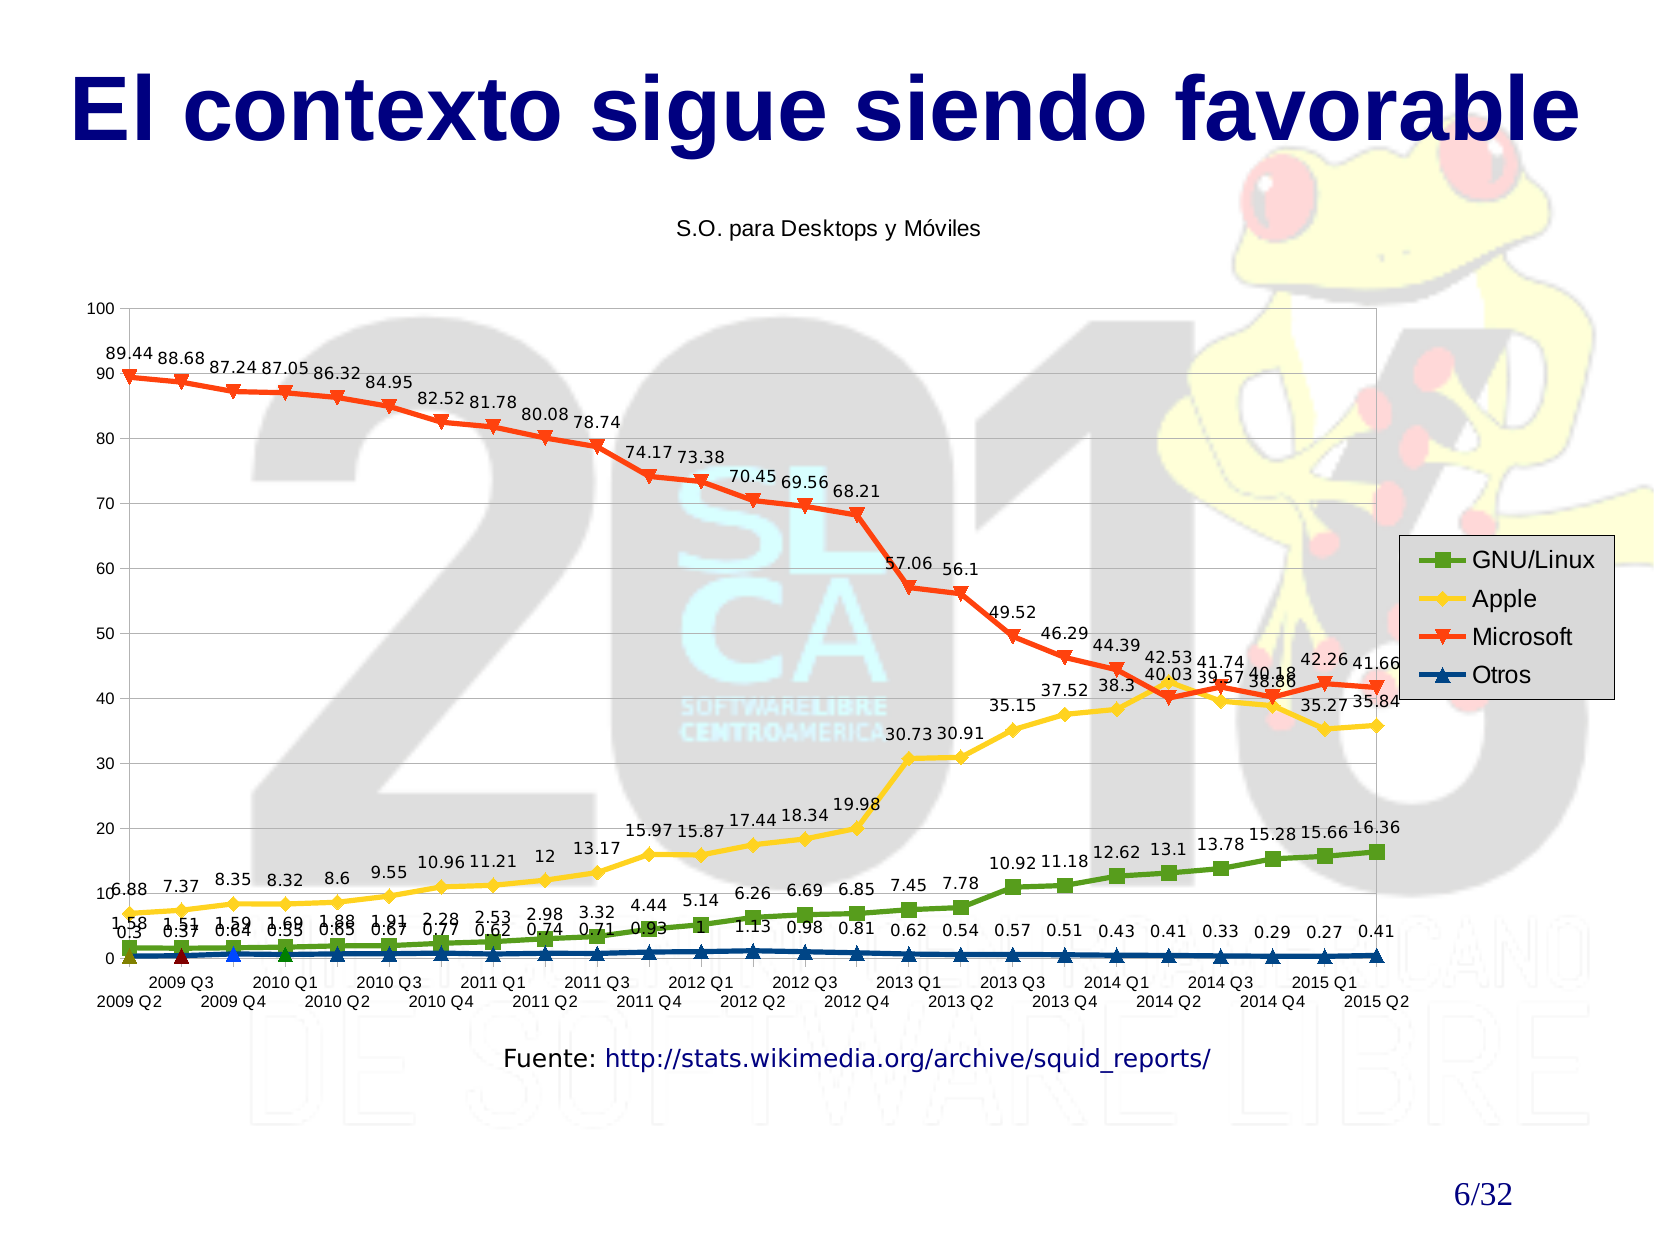

# El contexto sigue siendo favorable
### Chart: S.O. para Desktops y Móviles
| Category | GNU/Linux | Apple | Microsoft | Otros |
|---|---|---|---|---|
| 2009 Q2 | 1.58 | 6.88 | 89.44 | 0.3 |
| 2009 Q3 | 1.51 | 7.37 | 88.68 | 0.37 |
| 2009 Q4 | 1.59 | 8.35 | 87.24 | 0.64 |
| 2010 Q1 | 1.69 | 8.32 | 87.05 | 0.55 |
| 2010 Q2 | 1.88 | 8.6 | 86.32 | 0.65 |
| 2010 Q3 | 1.91 | 9.55 | 84.95 | 0.67 |
| 2010 Q4 | 2.28 | 10.96 | 82.52 | 0.77 |
| 2011 Q1 | 2.53 | 11.21 | 81.78 | 0.62 |
| 2011 Q2 | 2.98 | 12.0 | 80.08 | 0.74 |
| 2011 Q3 | 3.32 | 13.17 | 78.74 | 0.71 |
| 2011 Q4 | 4.44 | 15.97 | 74.17 | 0.93 |
| 2012 Q1 | 5.14 | 15.87 | 73.38 | 1.0 |
| 2012 Q2 | 6.26 | 17.44 | 70.45 | 1.13 |
| 2012 Q3 | 6.69 | 18.34 | 69.56 | 0.98 |
| 2012 Q4 | 6.85 | 19.98 | 68.21 | 0.81 |
| 2013 Q1 | 7.45 | 30.73 | 57.06 | 0.62 |
| 2013 Q2 | 7.78 | 30.91 | 56.1 | 0.54 |
| 2013 Q3 | 10.92 | 35.15 | 49.52 | 0.57 |
| 2013 Q4 | 11.18 | 37.52 | 46.29 | 0.51 |
| 2014 Q1 | 12.62 | 38.3 | 44.39 | 0.43 |
| 2014 Q2 | 13.1 | 42.53 | 40.03 | 0.41 |
| 2014 Q3 | 13.78 | 39.57 | 41.74 | 0.33 |
| 2014 Q4 | 15.28 | 38.86 | 40.18 | 0.29 |
| 2015 Q1 | 15.66 | 35.27 | 42.26 | 0.27 |
| 2015 Q2 | 16.36 | 35.84 | 41.66 | 0.41 |Fuente: http://stats.wikimedia.org/archive/squid_reports/